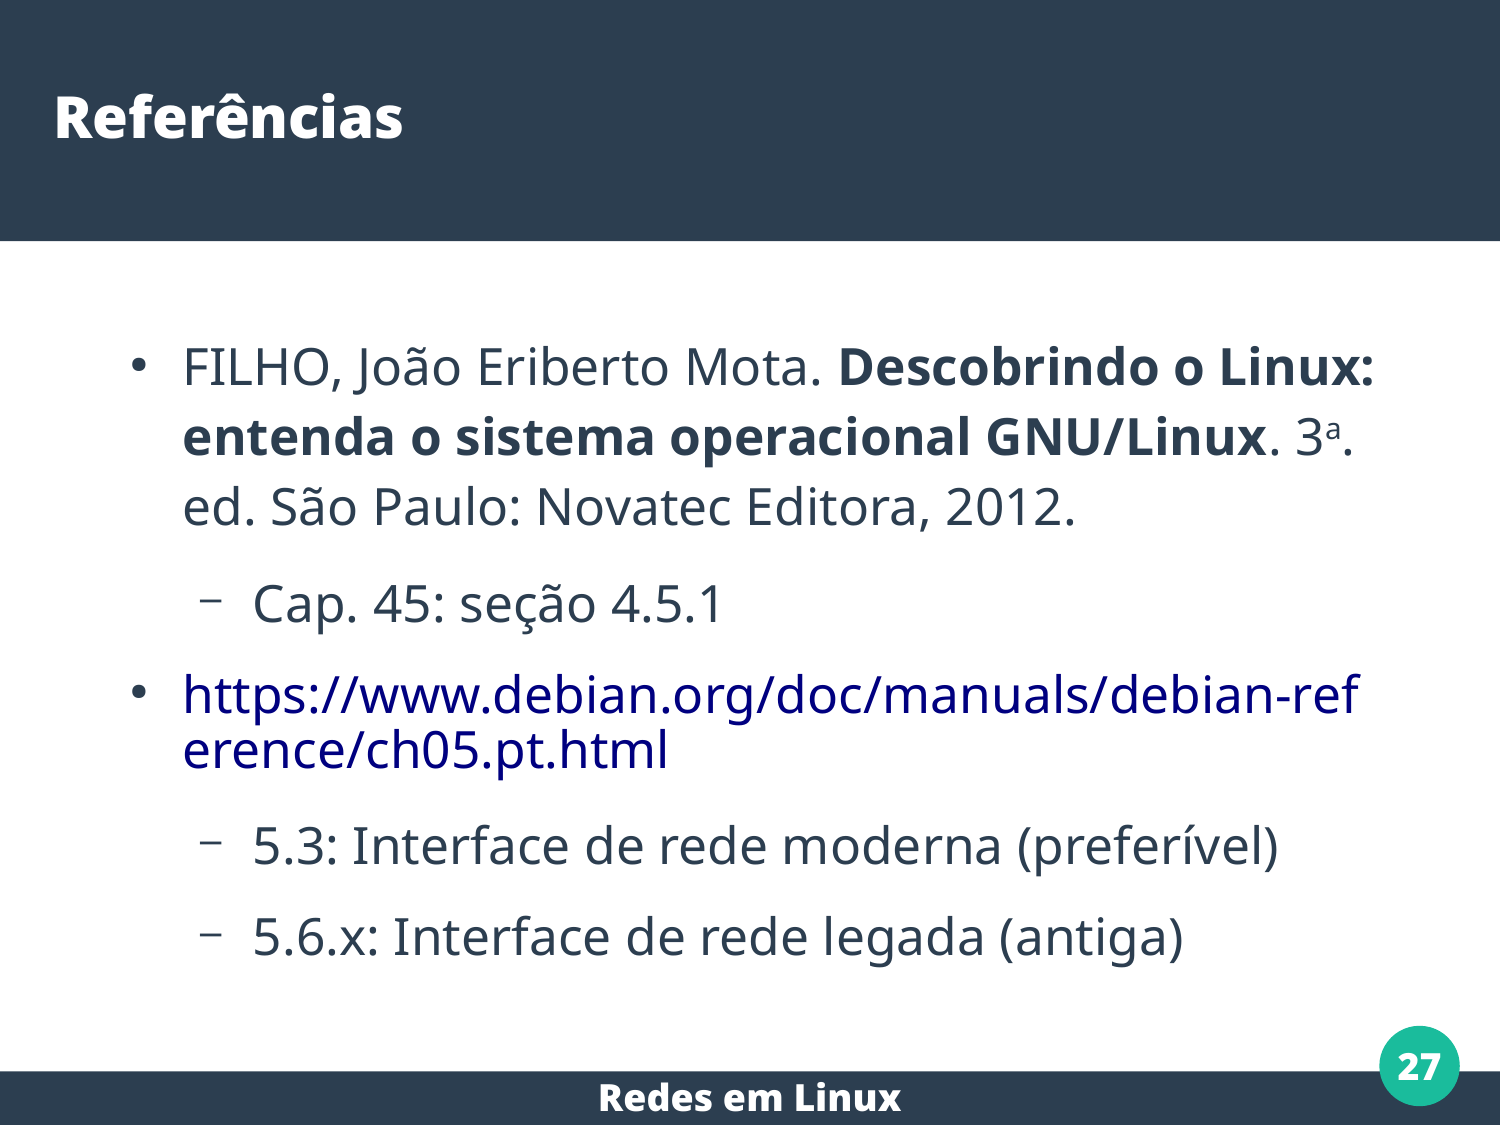

# Referências
FILHO, João Eriberto Mota. Descobrindo o Linux: entenda o sistema operacional GNU/Linux. 3a. ed. São Paulo: Novatec Editora, 2012.
Cap. 45: seção 4.5.1
https://www.debian.org/doc/manuals/debian-reference/ch05.pt.html
5.3: Interface de rede moderna (preferível)
5.6.x: Interface de rede legada (antiga)
27
Redes em Linux